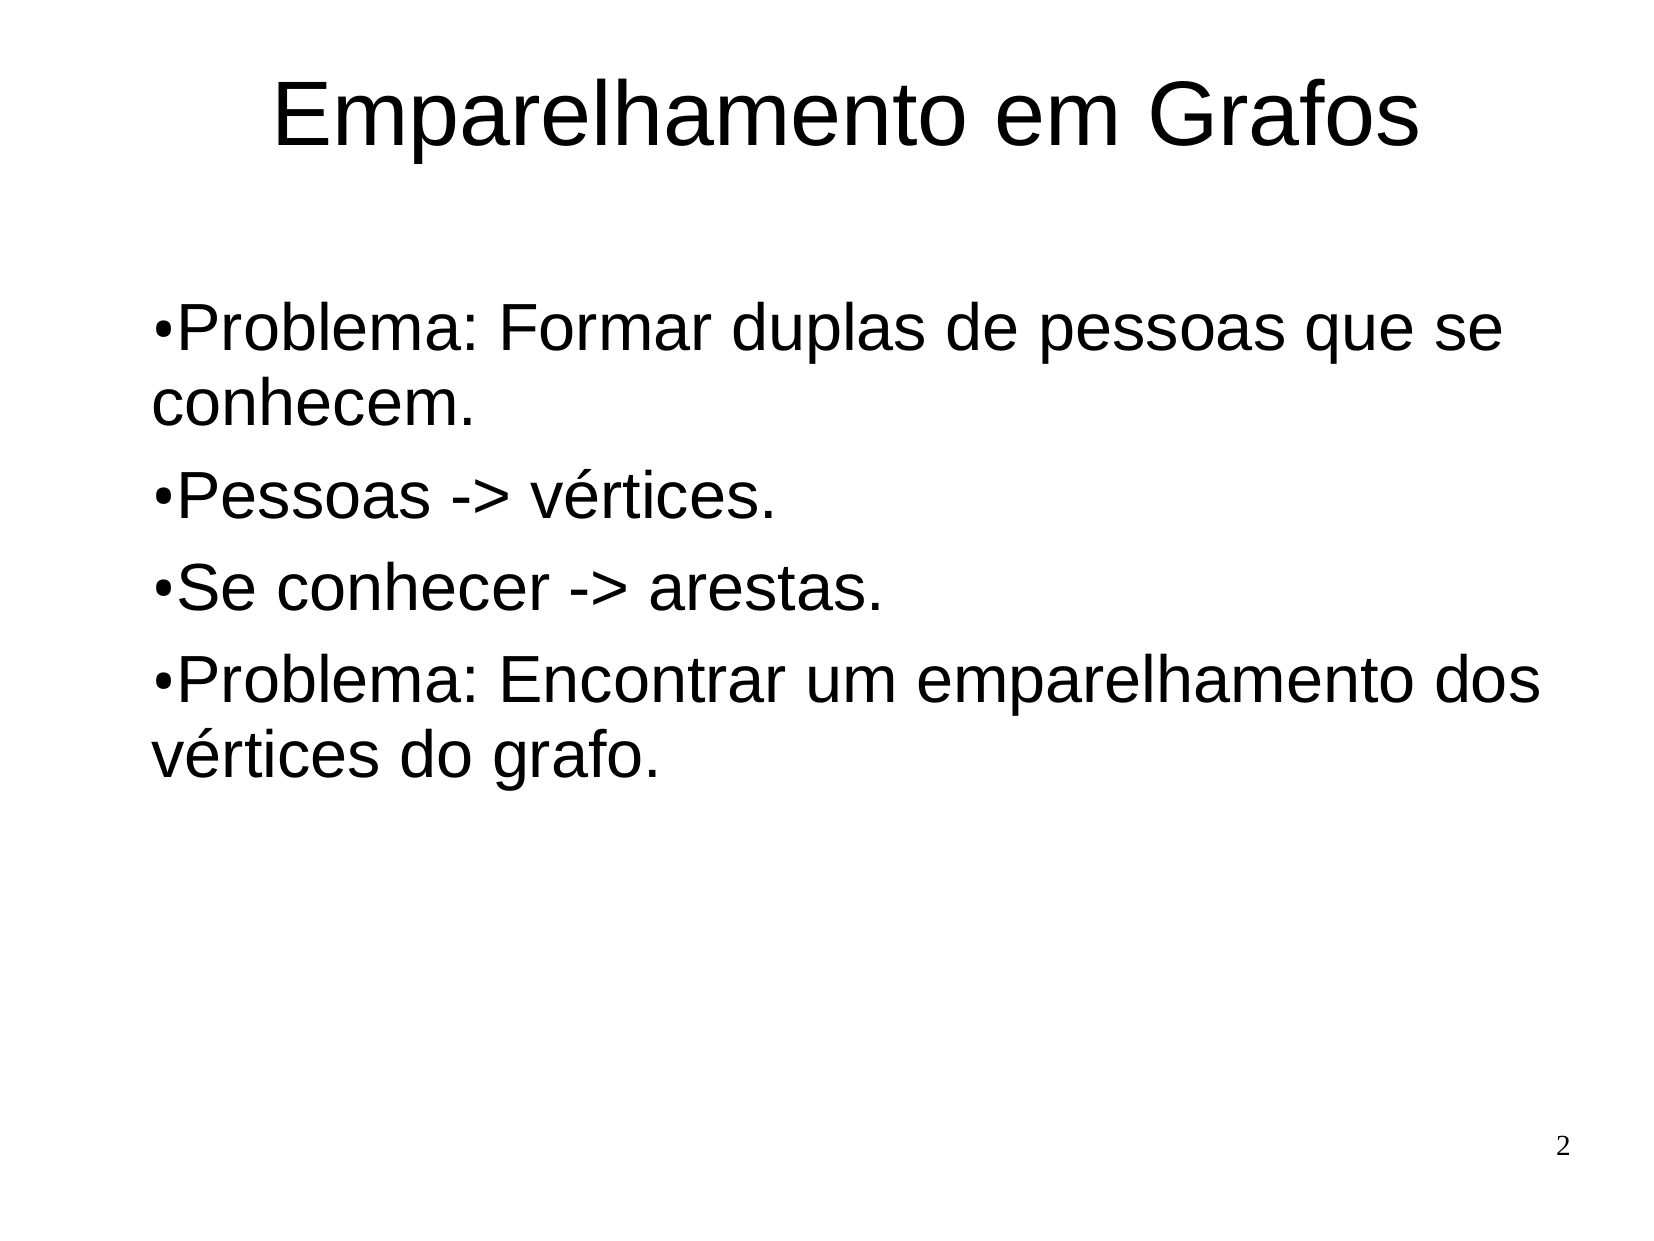

# Emparelhamento em Grafos
Problema: Formar duplas de pessoas que se conhecem.
Pessoas -> vértices.
Se conhecer -> arestas.
Problema: Encontrar um emparelhamento dos vértices do grafo.
2